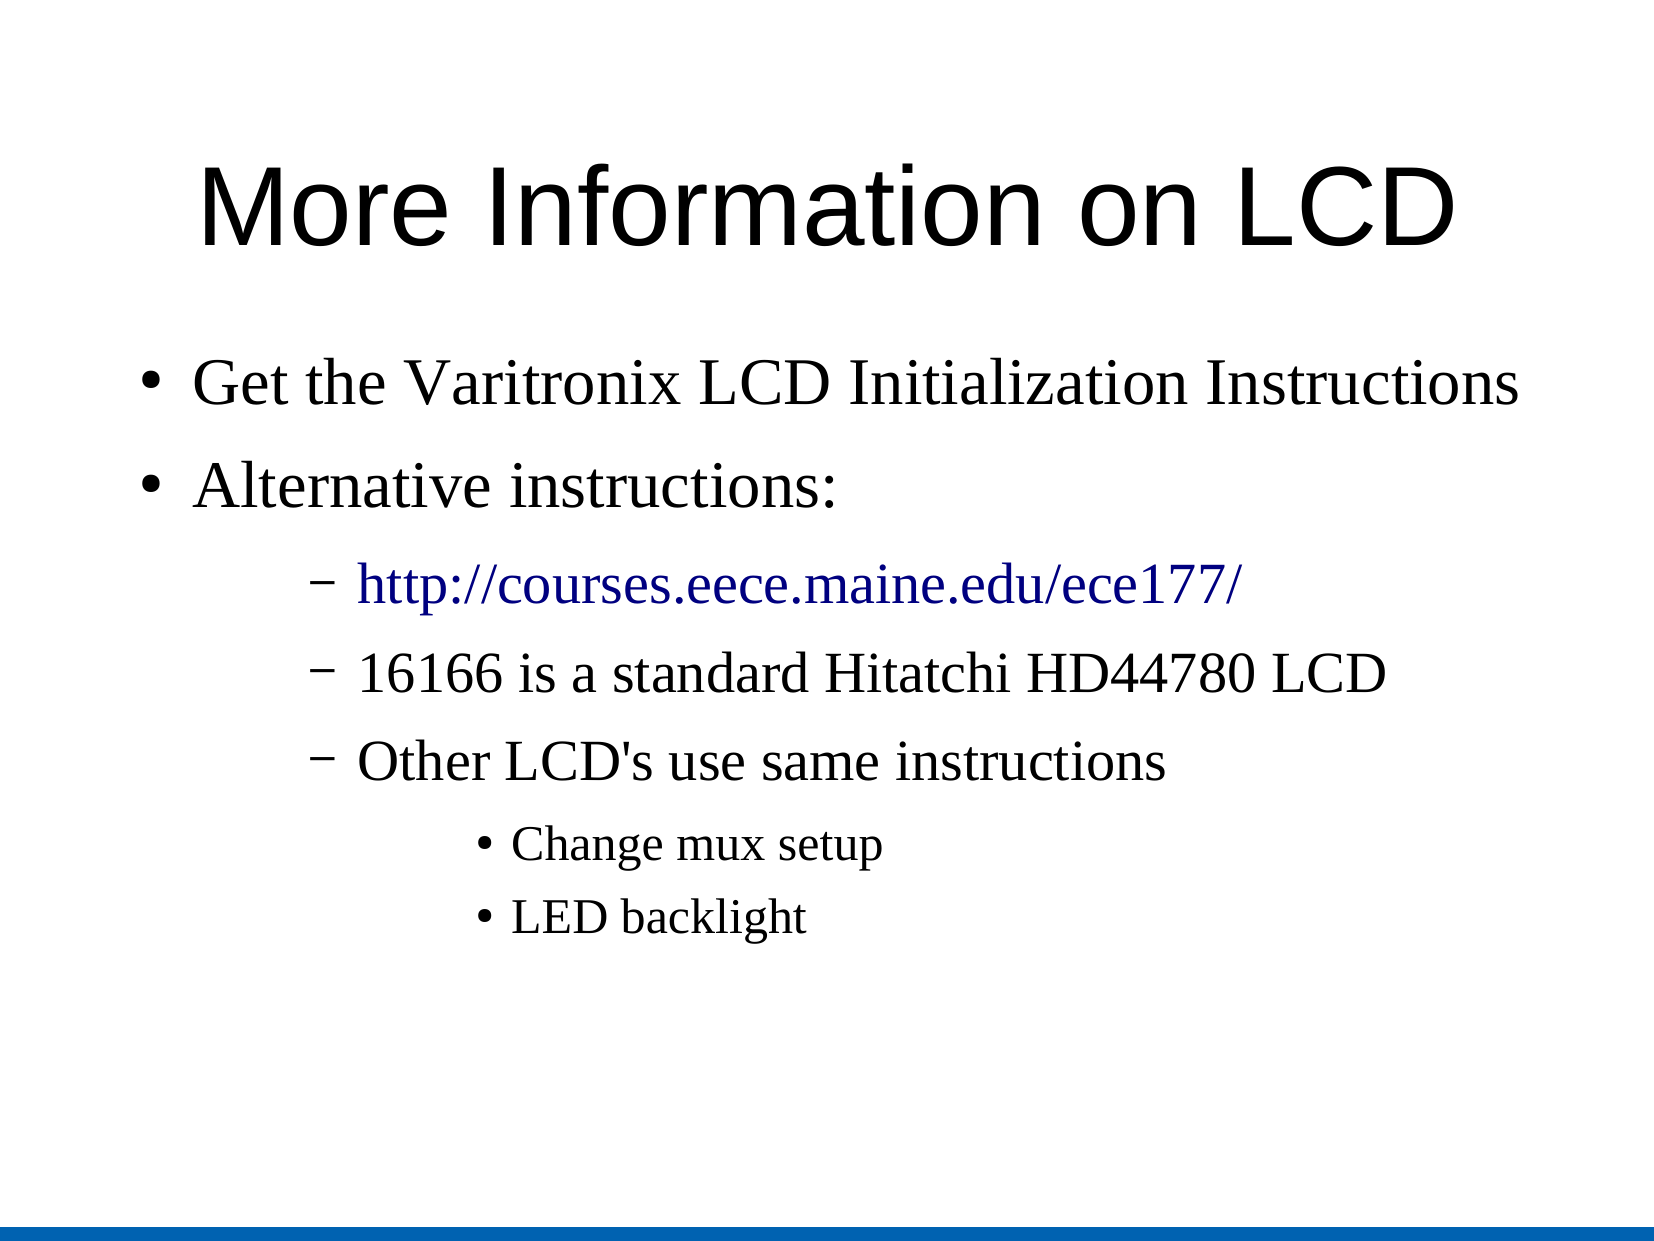

# More Information on LCD
Get the Varitronix LCD Initialization Instructions
Alternative instructions:
http://courses.eece.maine.edu/ece177/
16166 is a standard Hitatchi HD44780 LCD
Other LCD's use same instructions
Change mux setup
LED backlight